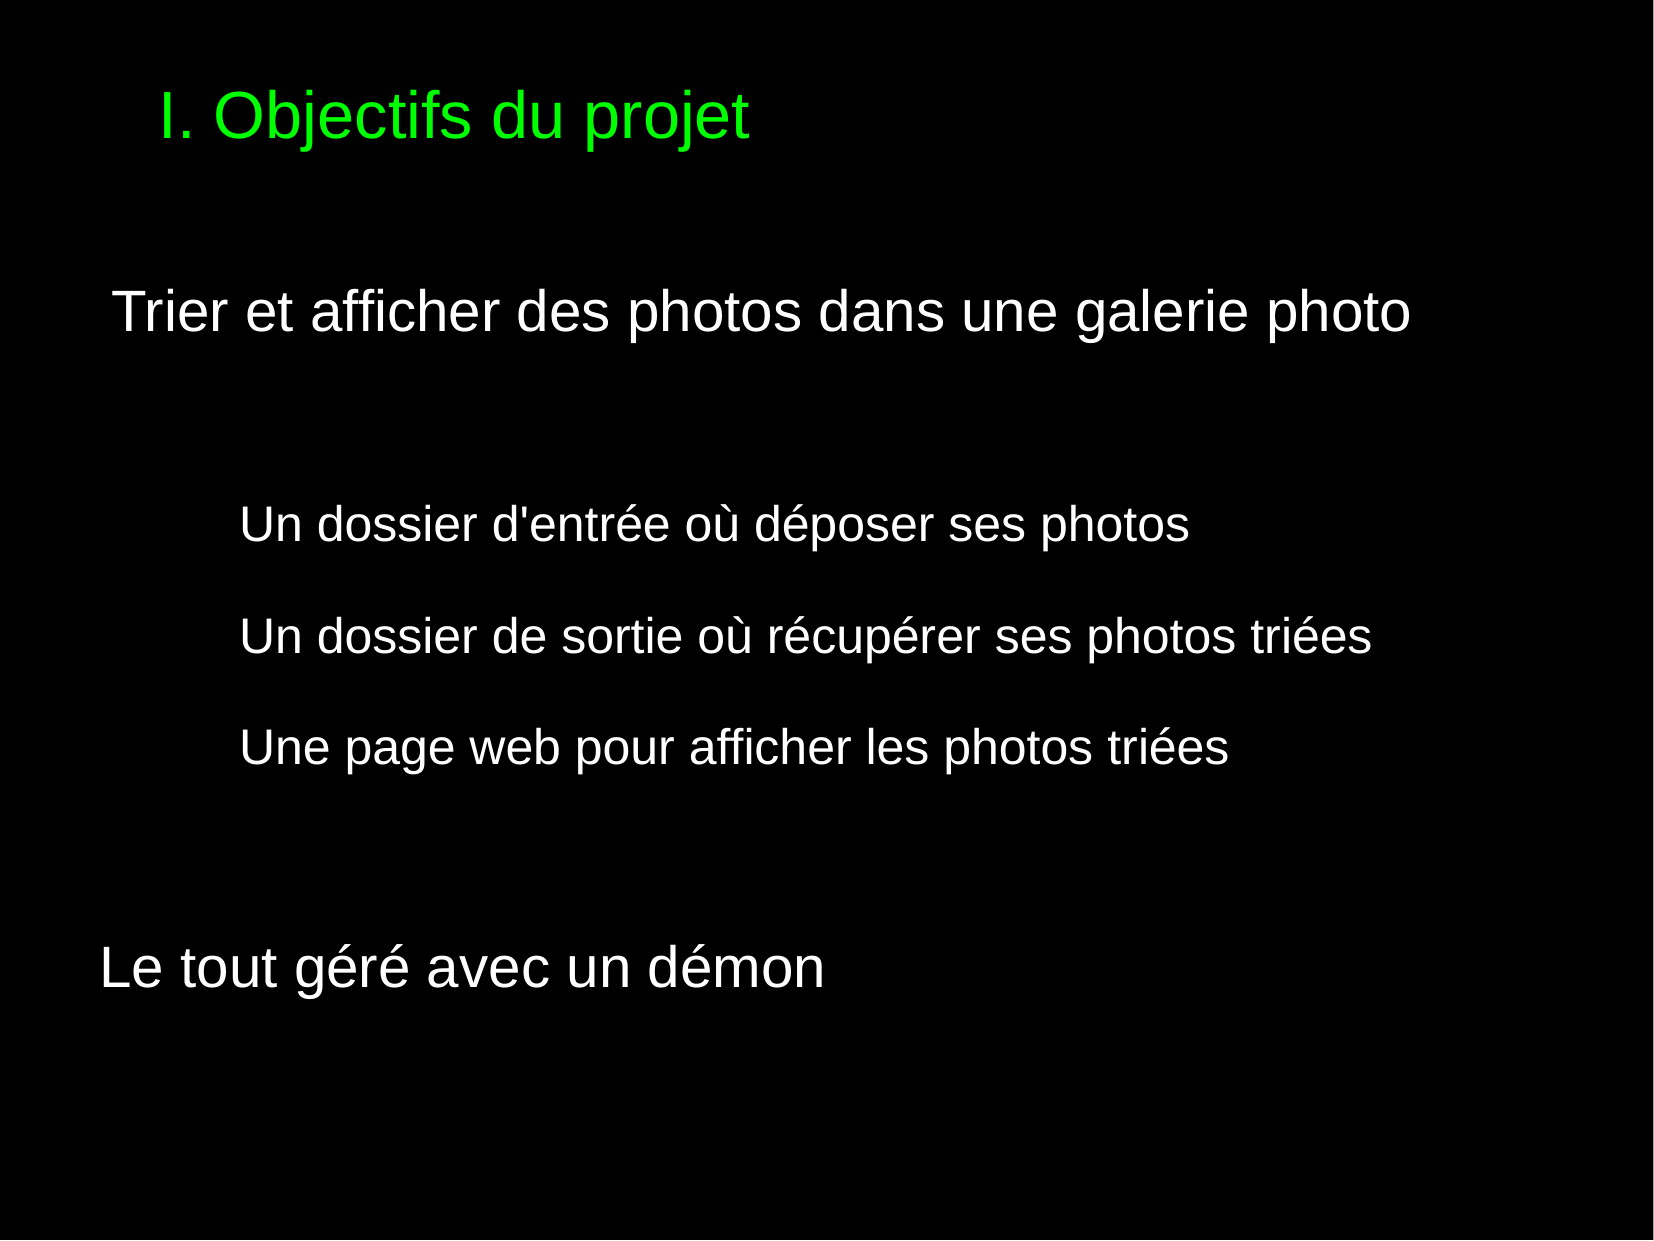

I. Objectifs du projet
Trier et afficher des photos dans une galerie photo
Un dossier d'entrée où déposer ses photos
Un dossier de sortie où récupérer ses photos triées
Une page web pour afficher les photos triées
Le tout géré avec un démon